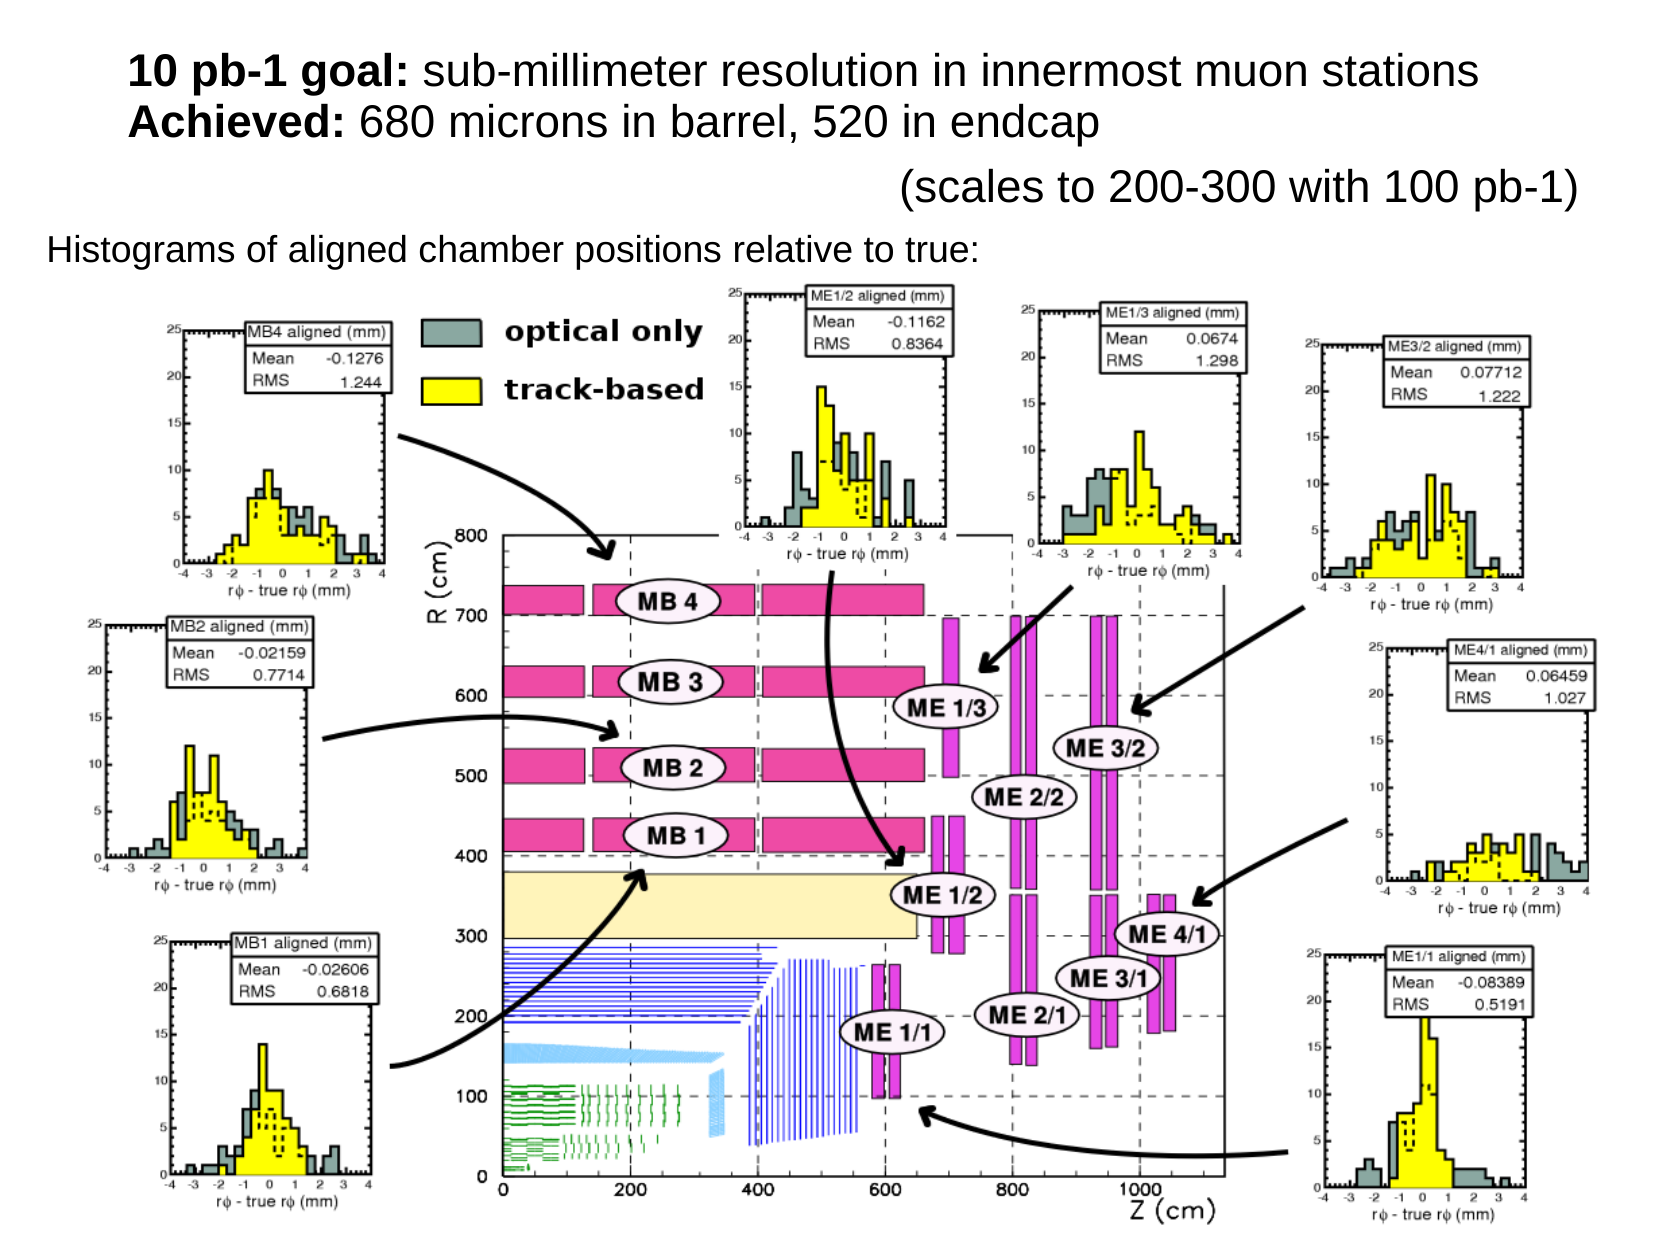

10 pb-1 goal: sub-millimeter resolution in innermost muon stations
Achieved: 680 microns in barrel, 520 in endcap
(scales to 200-300 with 100 pb-1)
Histograms of aligned chamber positions relative to true: